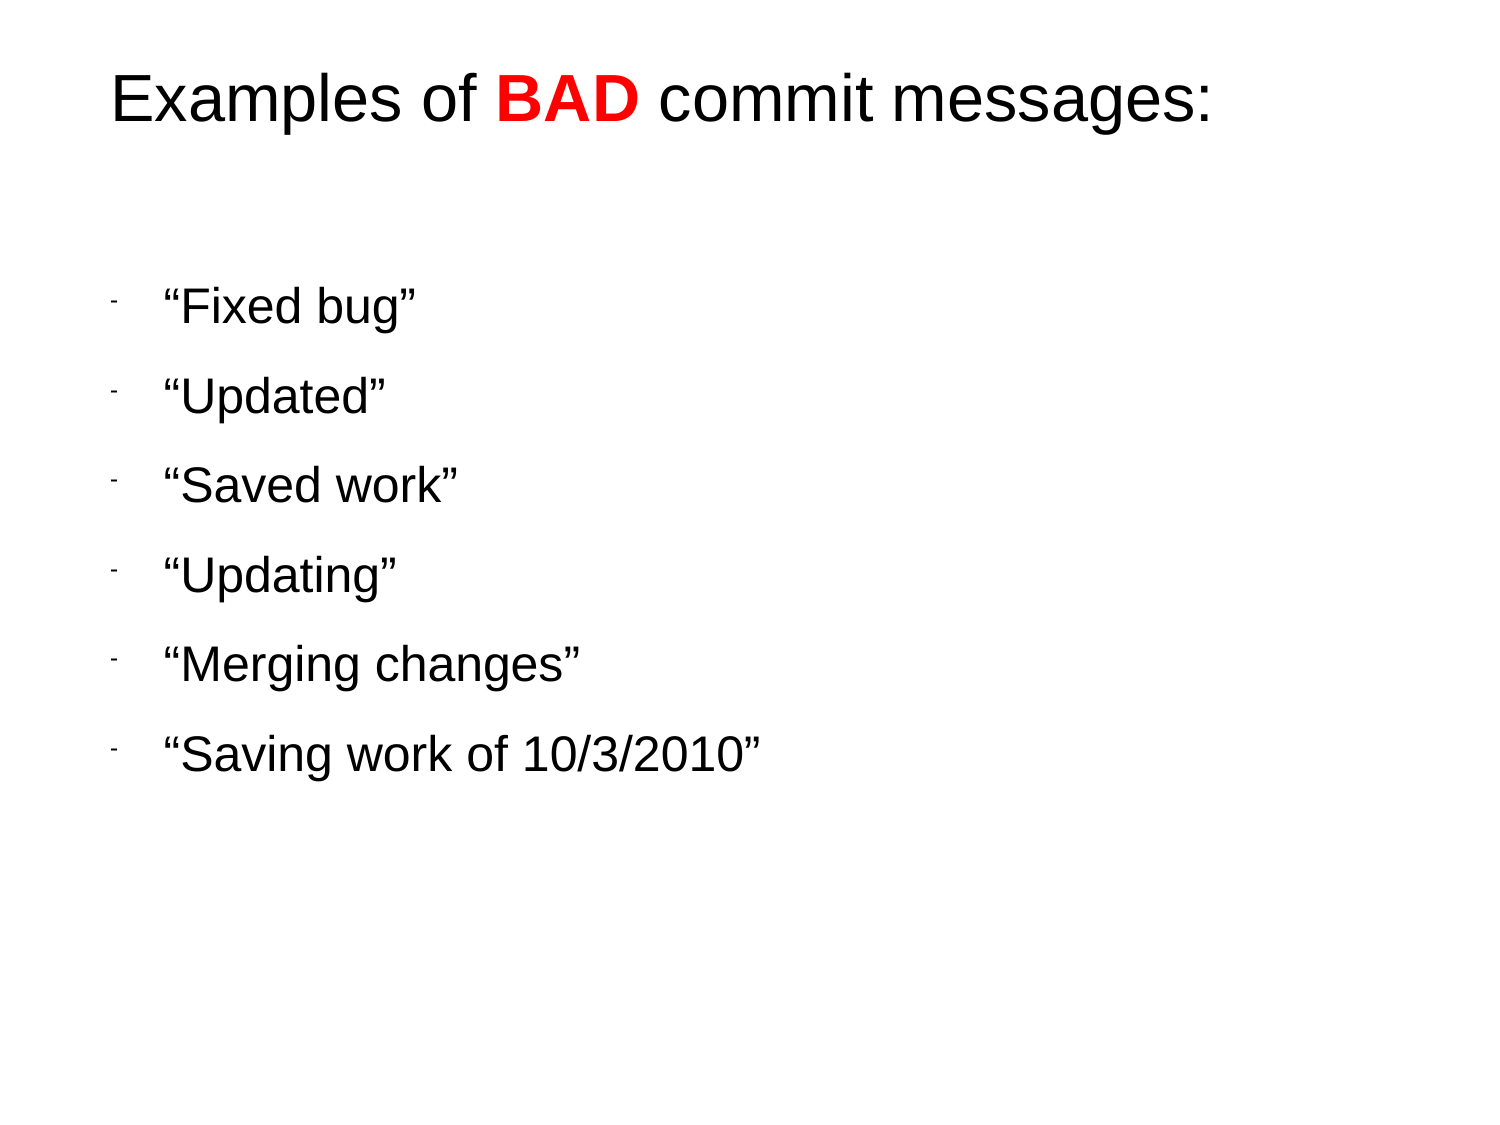

# Examples of BAD commit messages:
“Fixed bug”
“Updated”
“Saved work”
“Updating”
“Merging changes”
“Saving work of 10/3/2010”